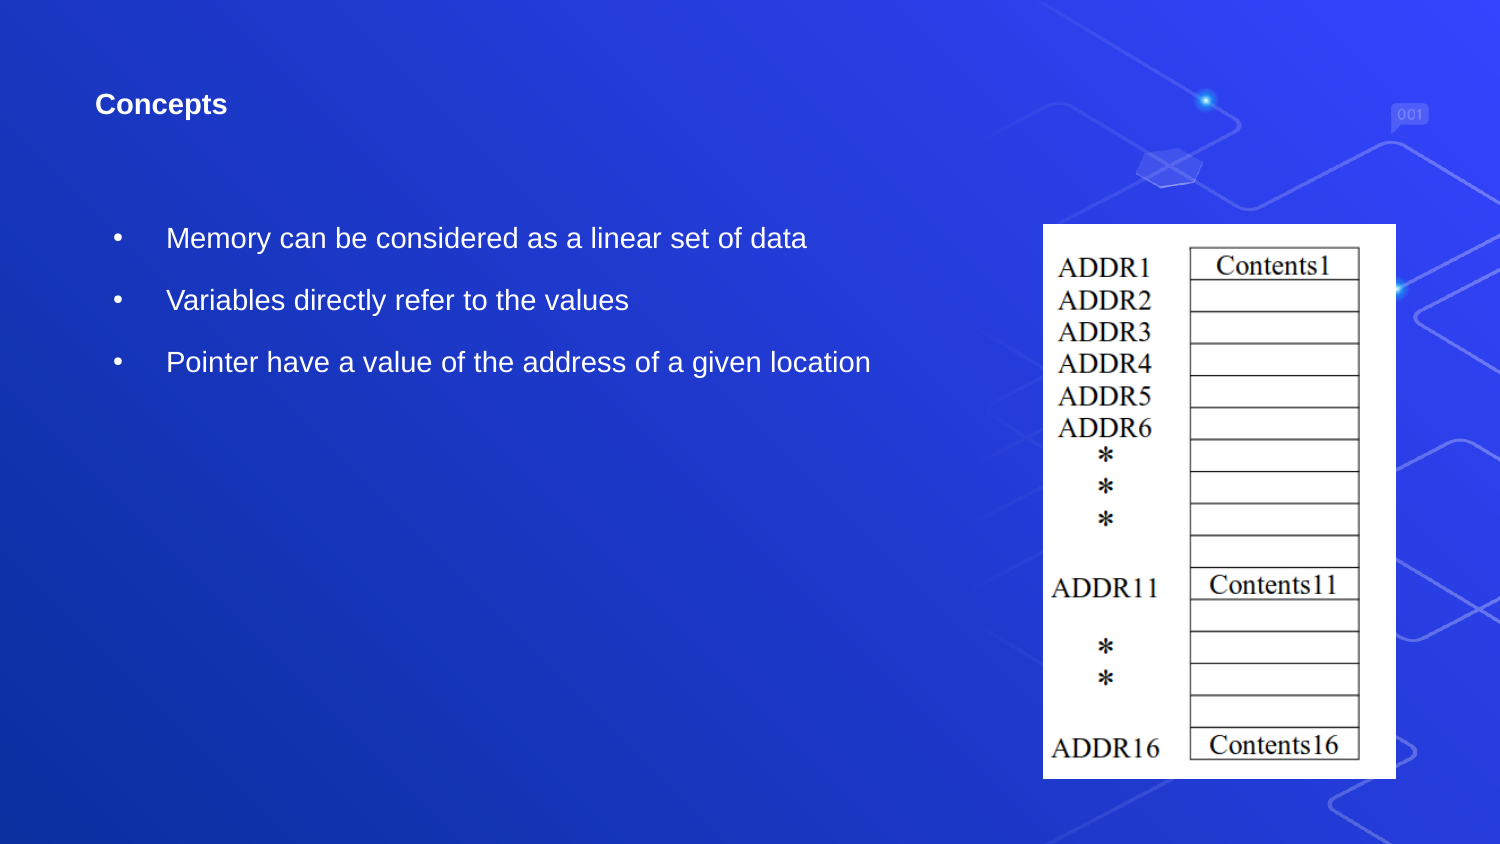

# Concepts
Memory can be considered as a linear set of data
Variables directly refer to the values
Pointer have a value of the address of a given location